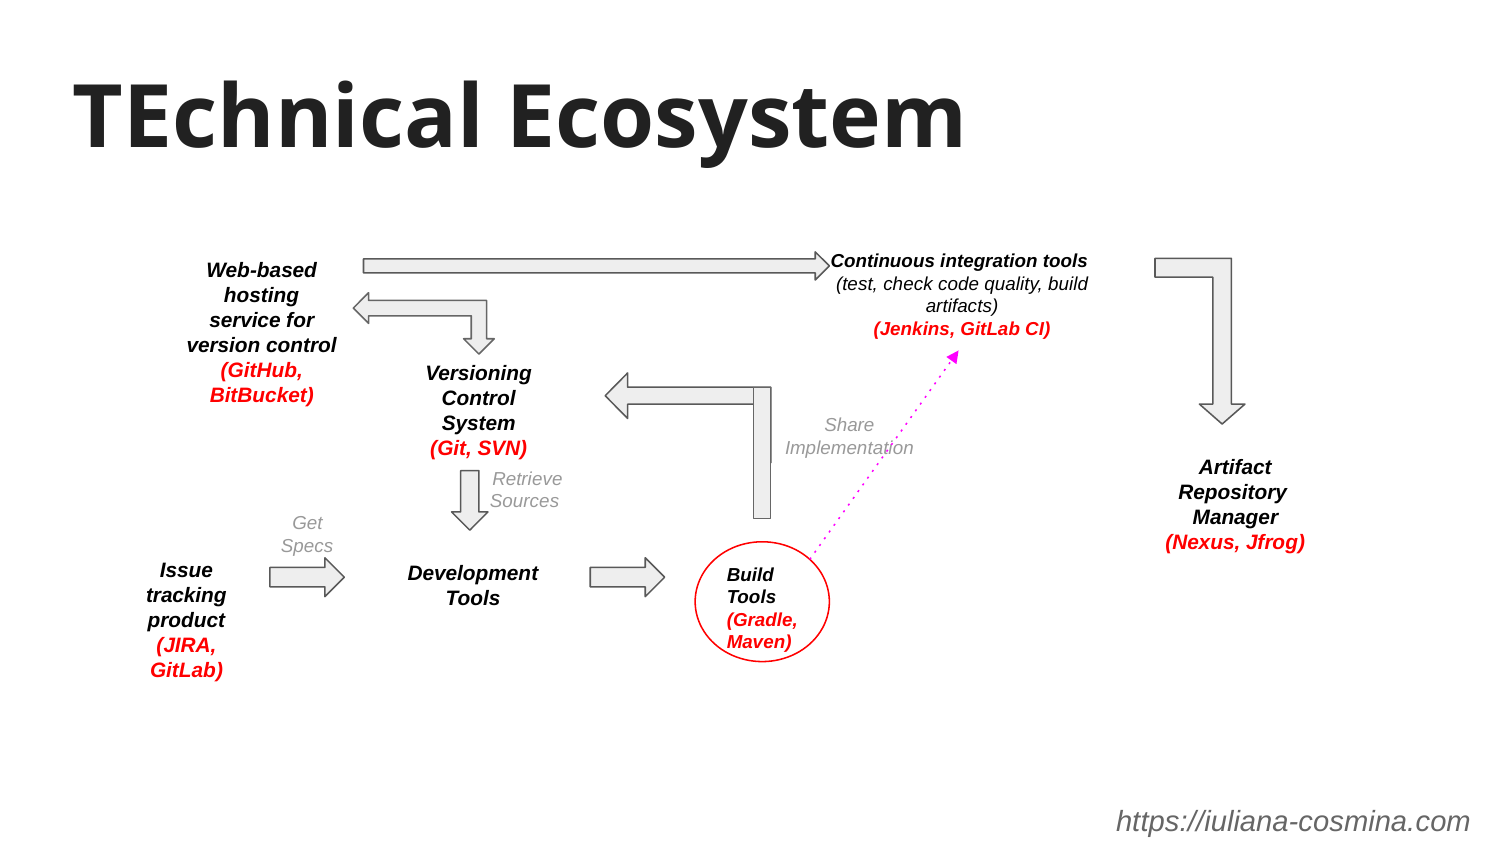

# TEchnical Ecosystem
Continuous integration tools
(test, check code quality, build artifacts)
(Jenkins, GitLab CI)
Web-based hosting service for version control
(GitHub, BitBucket)
Versioning
Control
System
(Git, SVN)
 Share
Implementation
Artifact
Repository
Manager
(Nexus, Jfrog)
 Retrieve Sources
 Get
Specs
Issue tracking product
(JIRA, GitLab)
Development Tools
Build
Tools
(Gradle, Maven)
https://iuliana-cosmina.com